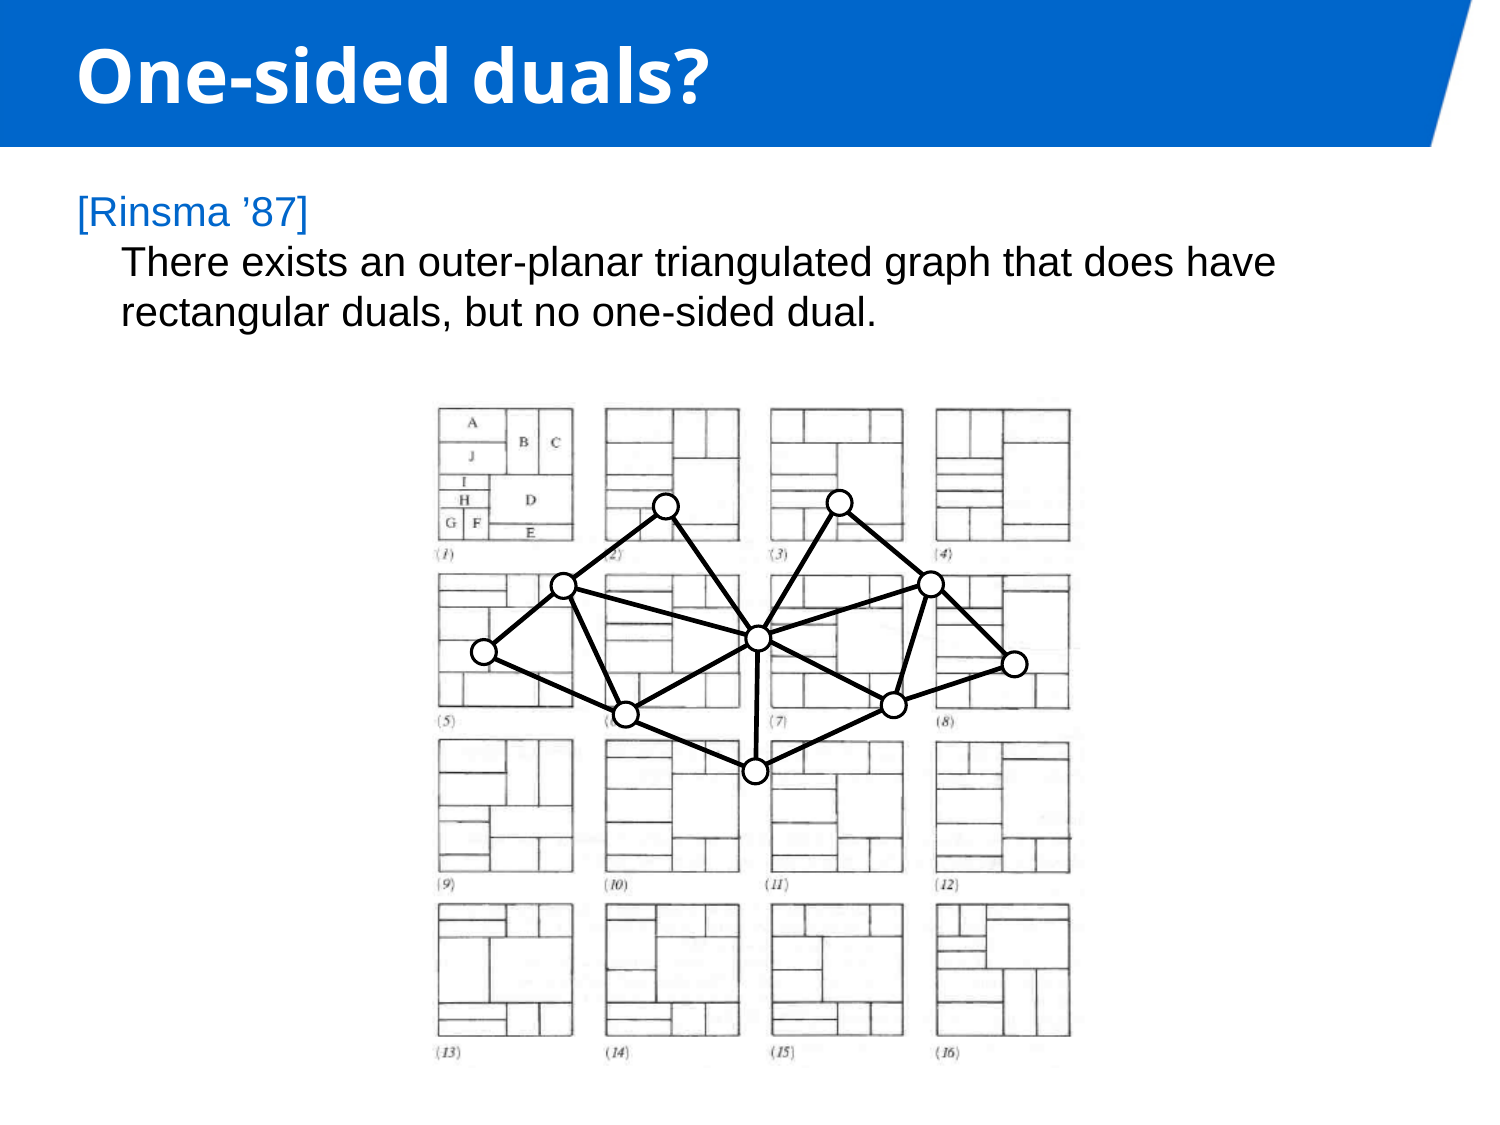

# One-sided duals?
[Rinsma ’87]
There exists an outer-planar triangulated graph that does have rectangular duals, but no one-sided dual.